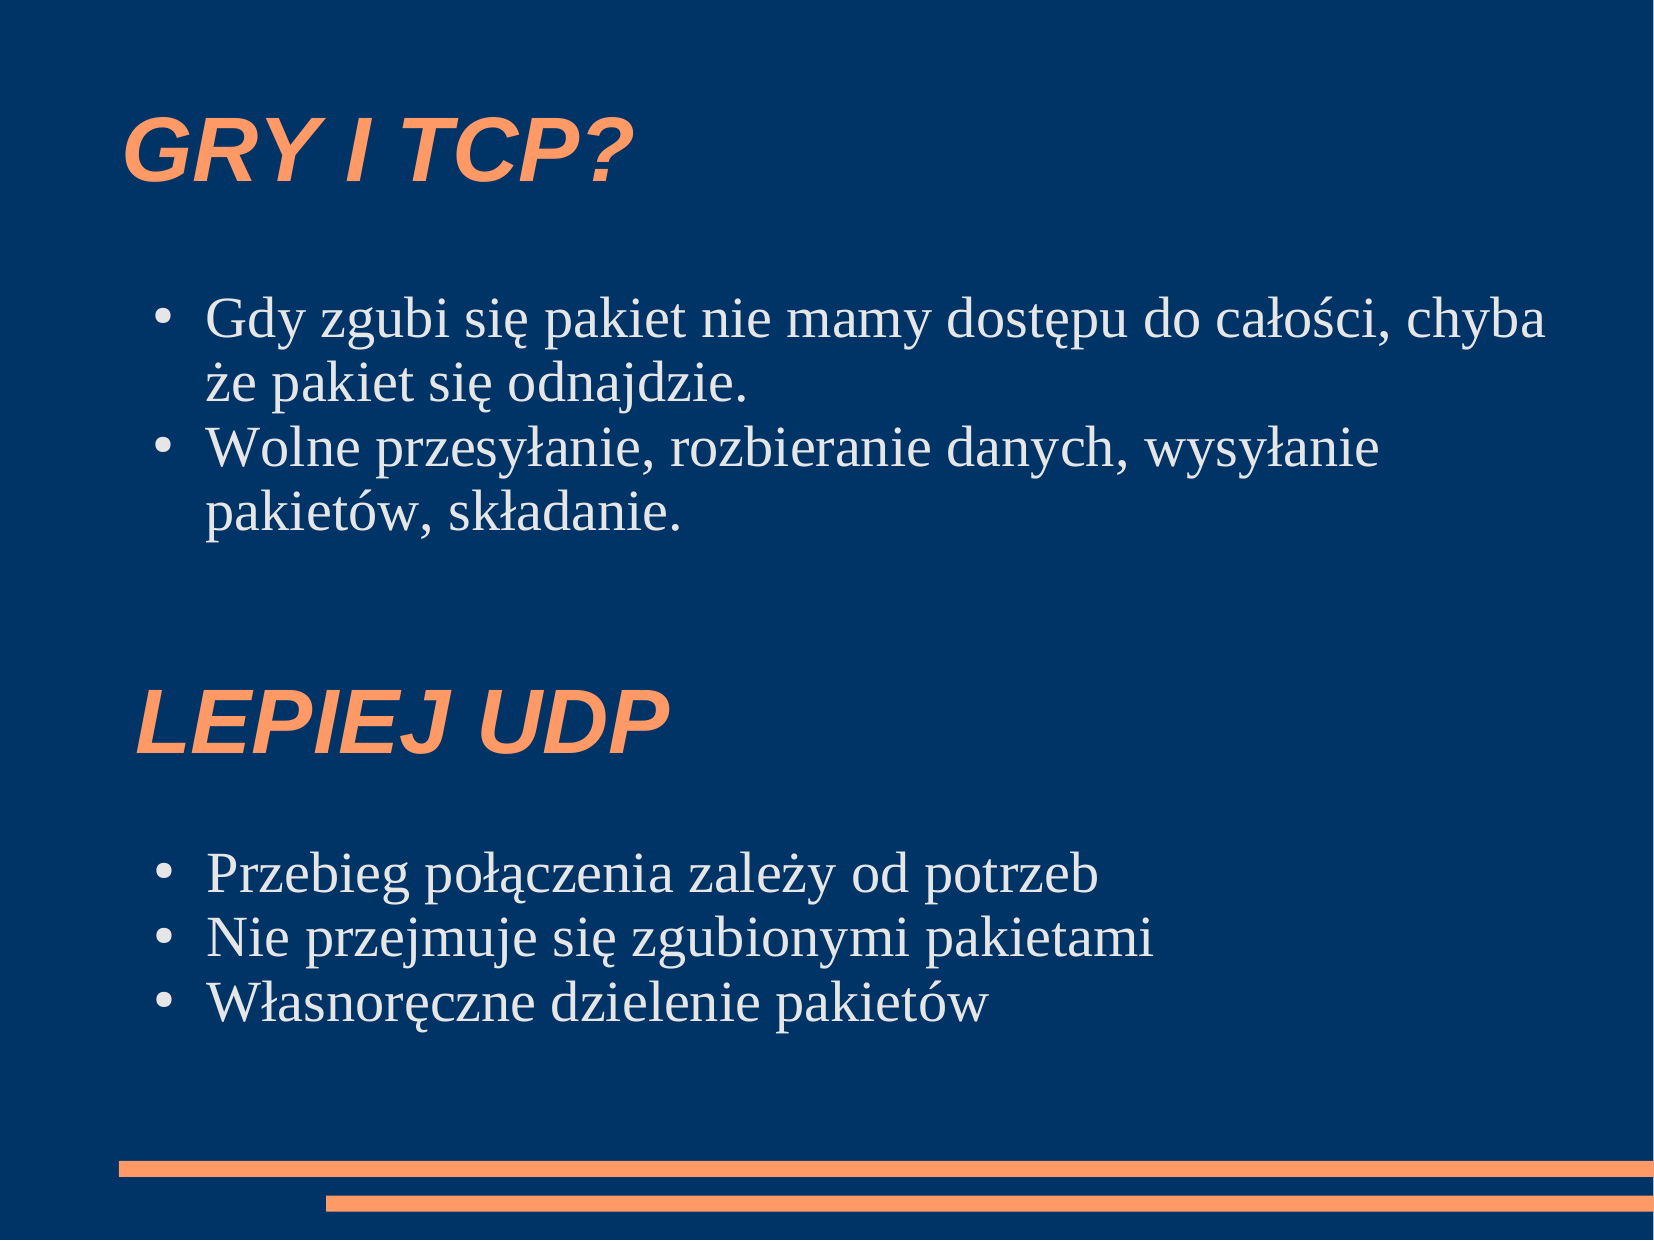

# GRY I TCP?
Gdy zgubi się pakiet nie mamy dostępu do całości, chyba że pakiet się odnajdzie.
Wolne przesyłanie, rozbieranie danych, wysyłanie pakietów, składanie.
LEPIEJ UDP
Przebieg połączenia zależy od potrzeb
Nie przejmuje się zgubionymi pakietami
Własnoręczne dzielenie pakietów